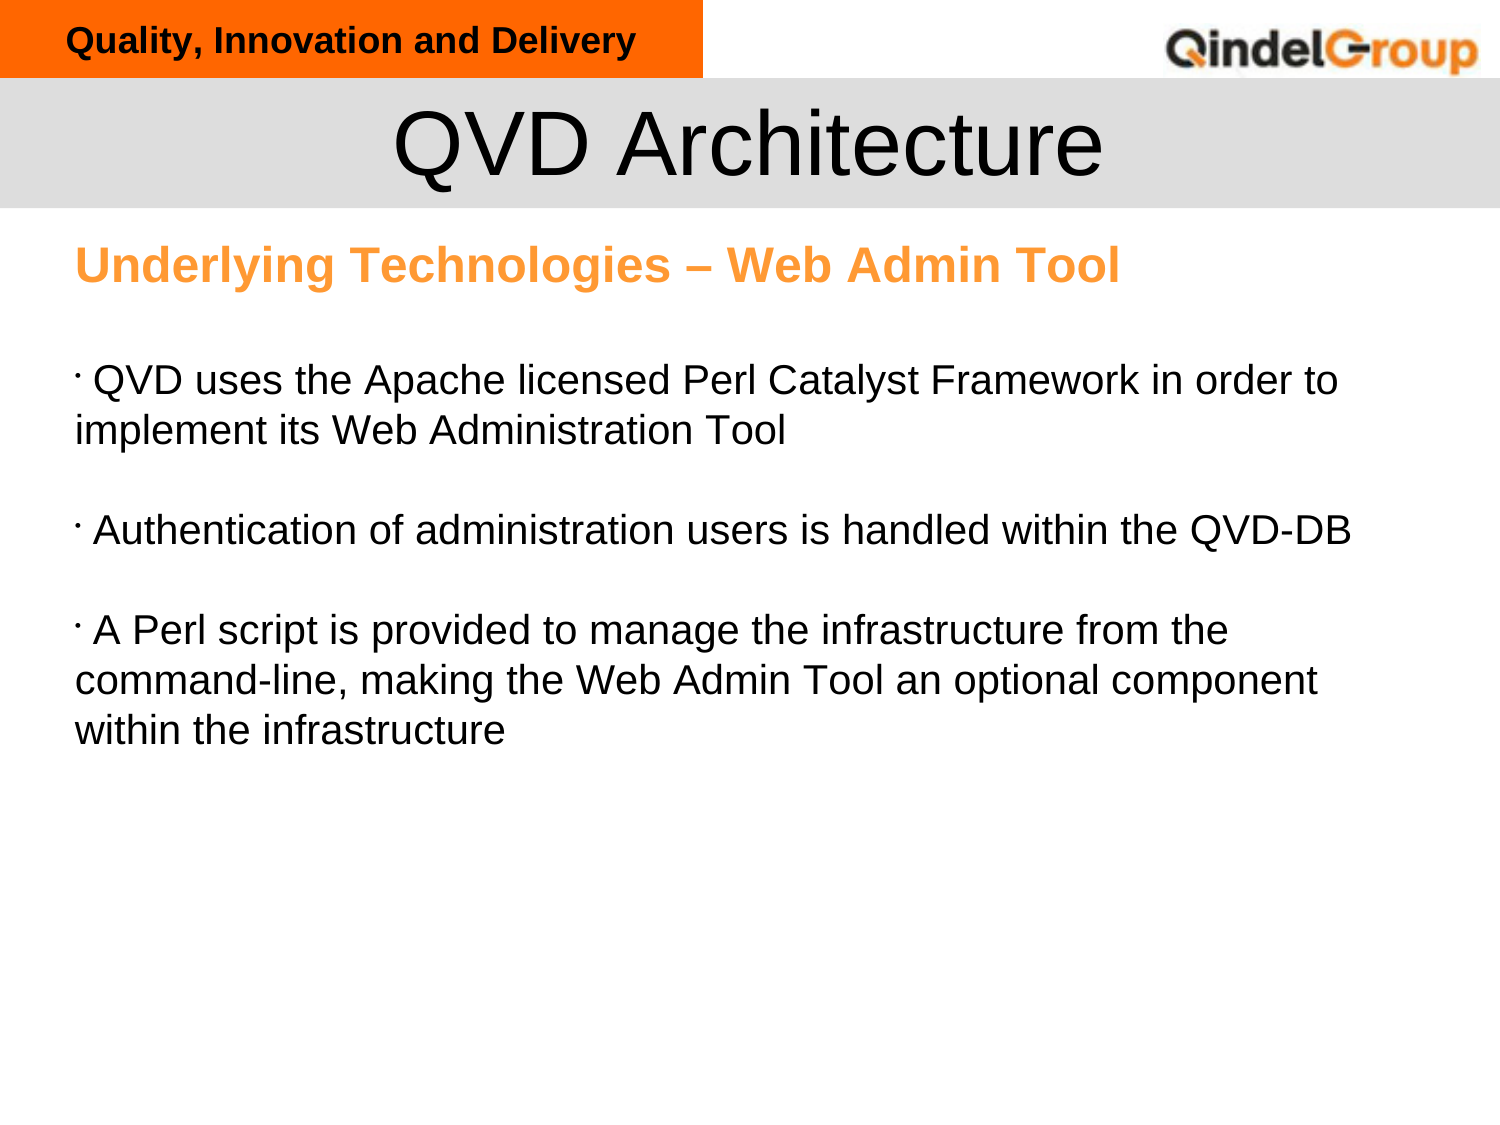

# QVD Architecture
Underlying Technologies – Web Admin Tool
 QVD uses the Apache licensed Perl Catalyst Framework in order to implement its Web Administration Tool
 Authentication of administration users is handled within the QVD-DB
 A Perl script is provided to manage the infrastructure from the command-line, making the Web Admin Tool an optional component within the infrastructure